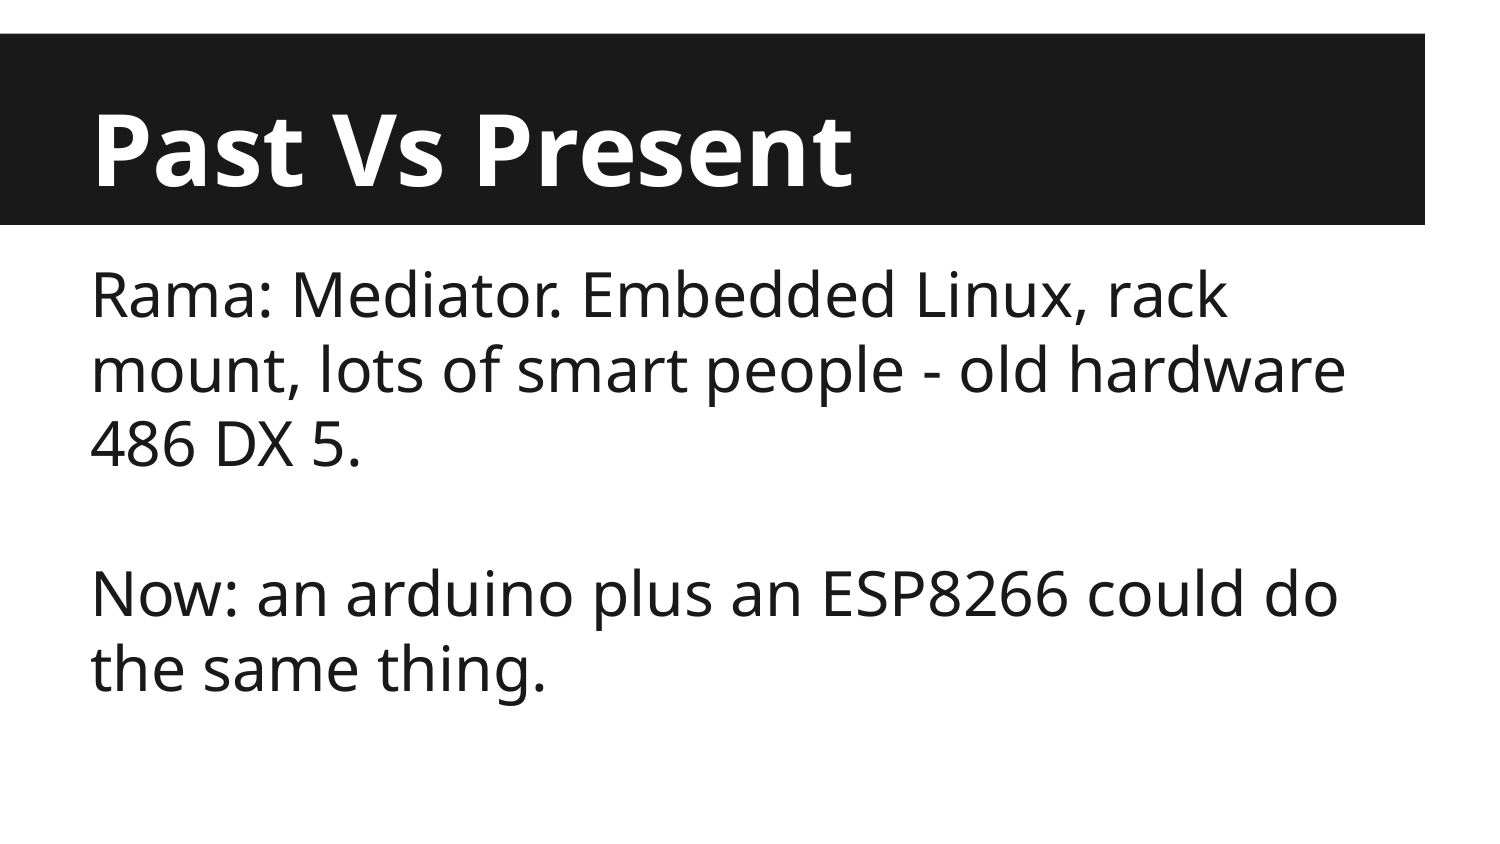

# Past Vs Present
Rama: Mediator. Embedded Linux, rack mount, lots of smart people - old hardware 486 DX 5.
Now: an arduino plus an ESP8266 could do the same thing.